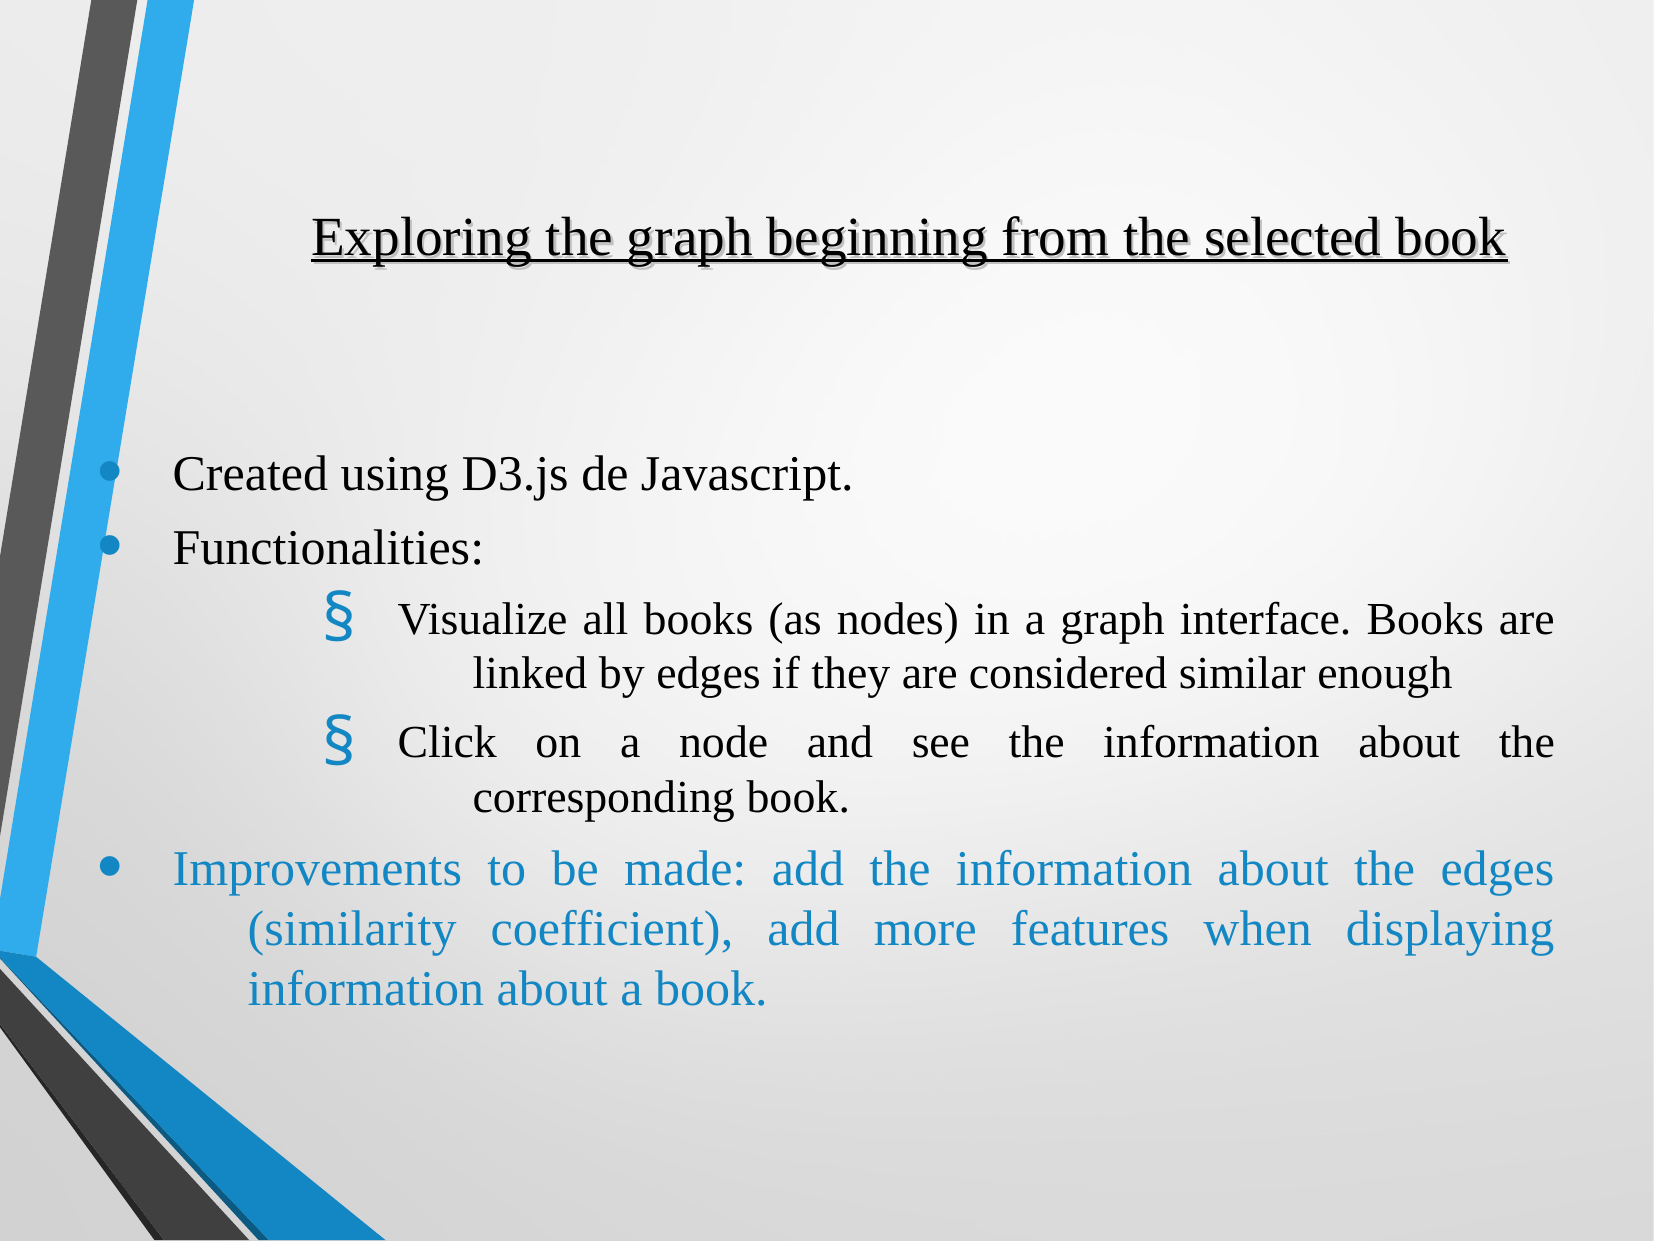

# Exploring the graph beginning from the selected book
Created using D3.js de Javascript.
Functionalities:
Visualize all books (as nodes) in a graph interface. Books are linked by edges if they are considered similar enough
Click on a node and see the information about the corresponding book.
Improvements to be made: add the information about the edges (similarity coefficient), add more features when displaying information about a book.